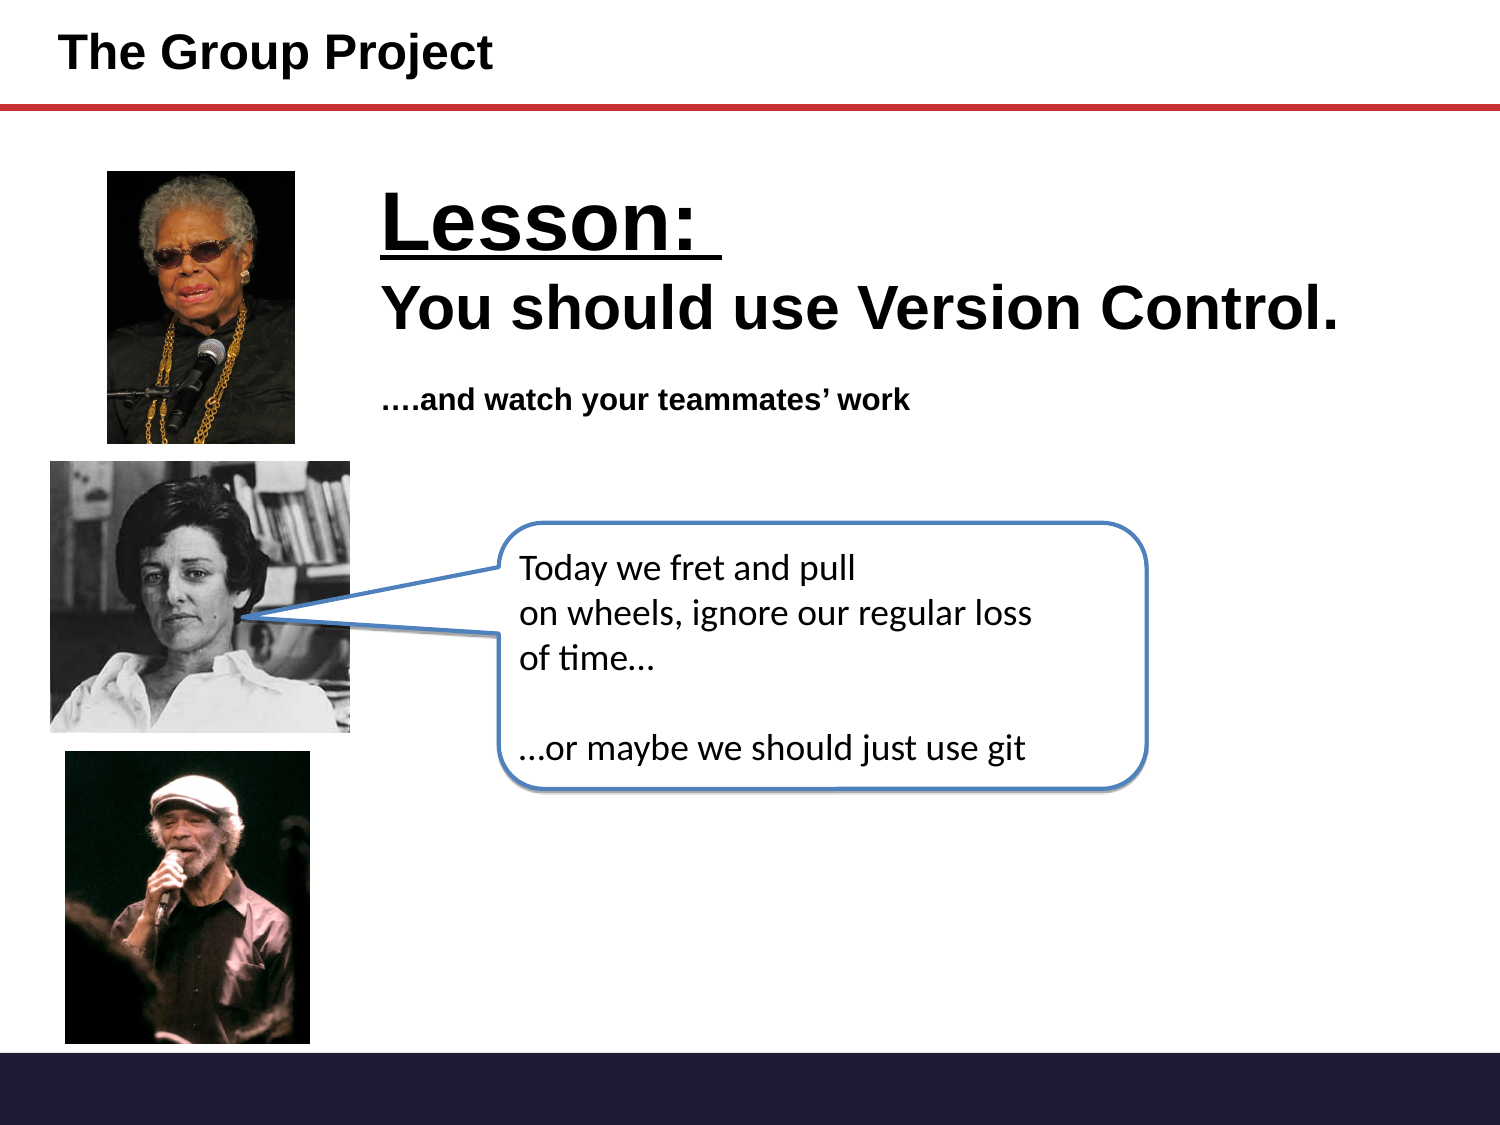

# The Group Project
Lesson:
You should use Version Control.
….and watch your teammates’ work
Today we fret and pull 
on wheels, ignore our regular loss 
of time…
…or maybe we should just use git